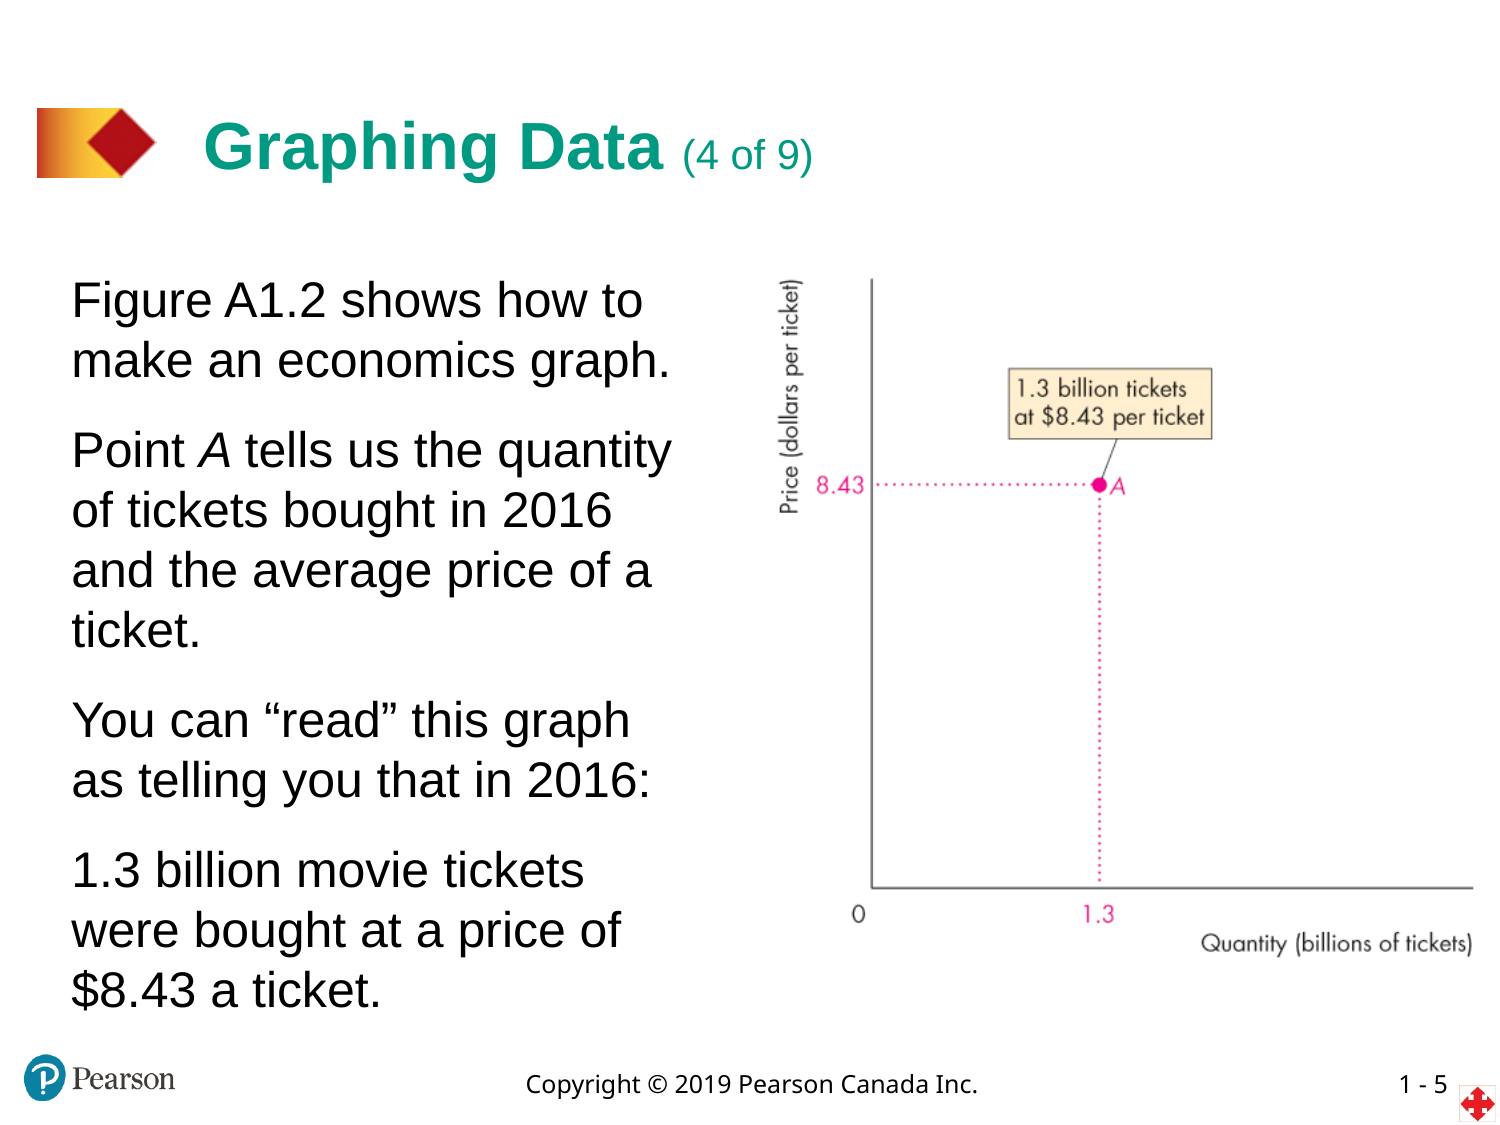

# Graphing Data (4 of 9)
Figure A1.2 shows how to make an economics graph.
Point A tells us the quantity of tickets bought in 2016 and the average price of a ticket.
You can “read” this graph as telling you that in 2016:
1.3 billion movie tickets were bought at a price of $8.43 a ticket.